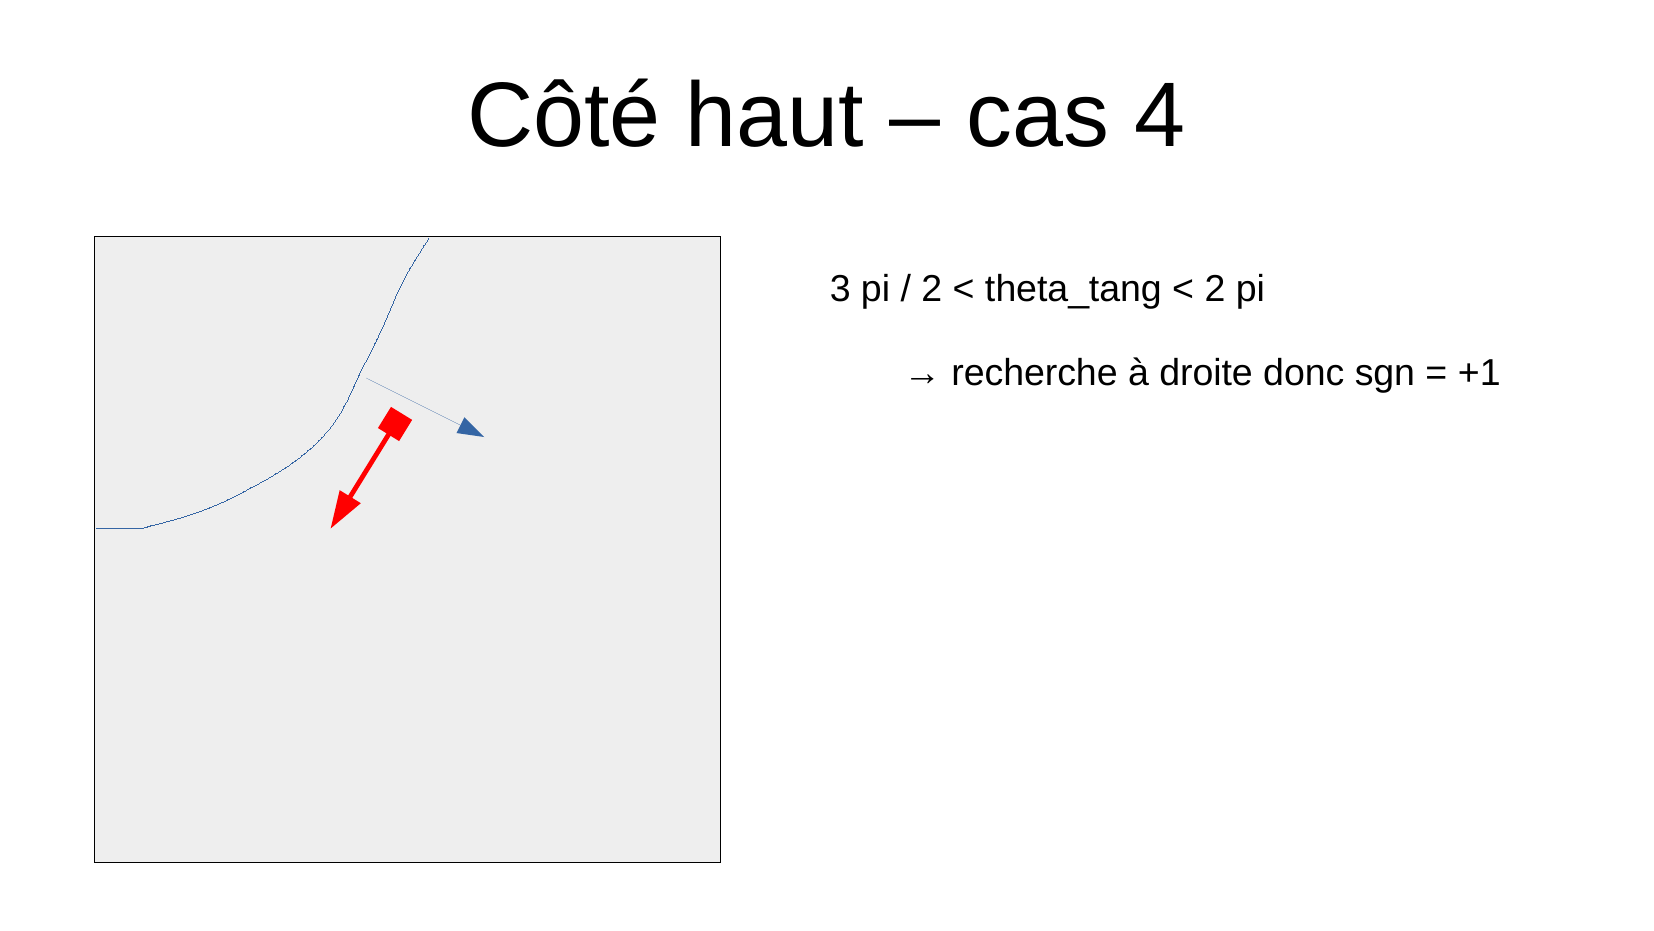

# Côté haut – cas 4
3 pi / 2 < theta_tang < 2 pi
	→ recherche à droite donc sgn = +1